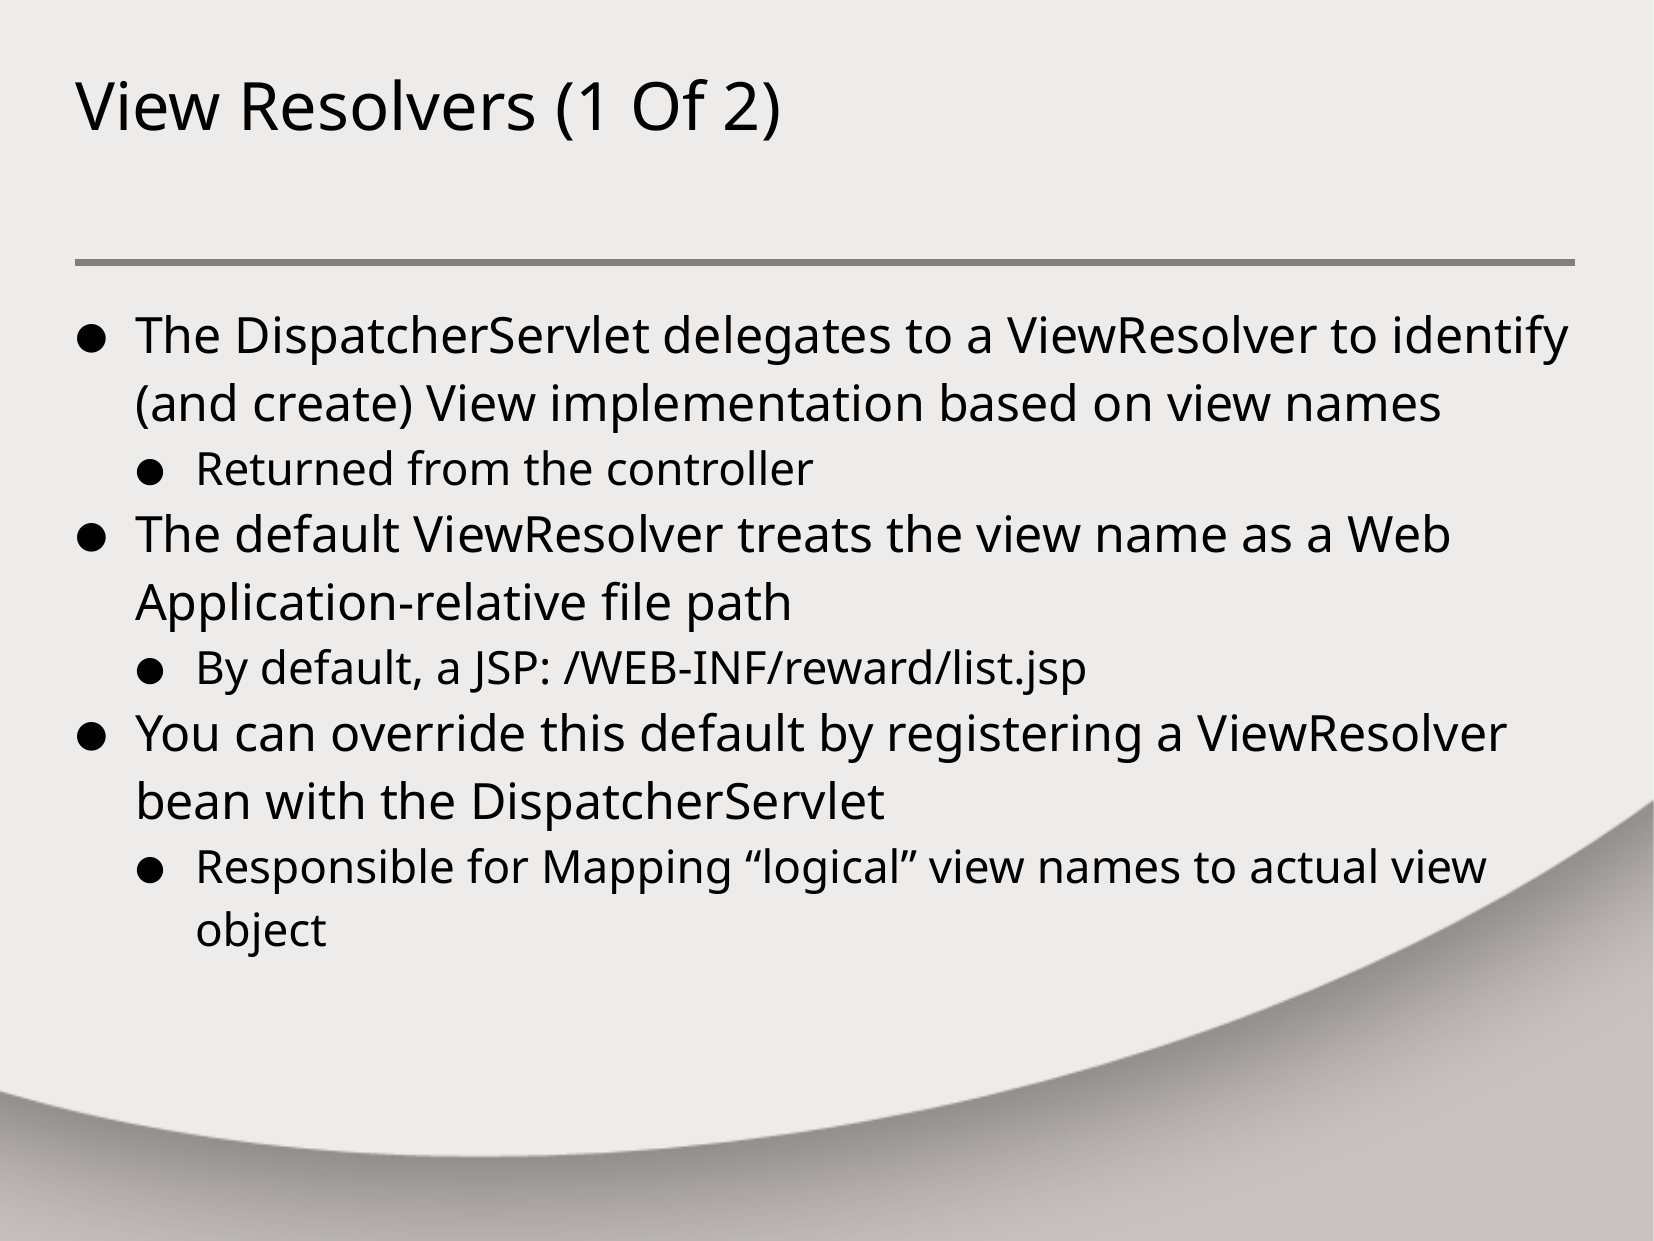

# View Resolvers (1 Of 2)
The DispatcherServlet delegates to a ViewResolver to identify (and create) View implementation based on view names
Returned from the controller
The default ViewResolver treats the view name as a Web Application-relative file path
By default, a JSP: /WEB-INF/reward/list.jsp
You can override this default by registering a ViewResolver bean with the DispatcherServlet
Responsible for Mapping “logical” view names to actual view object